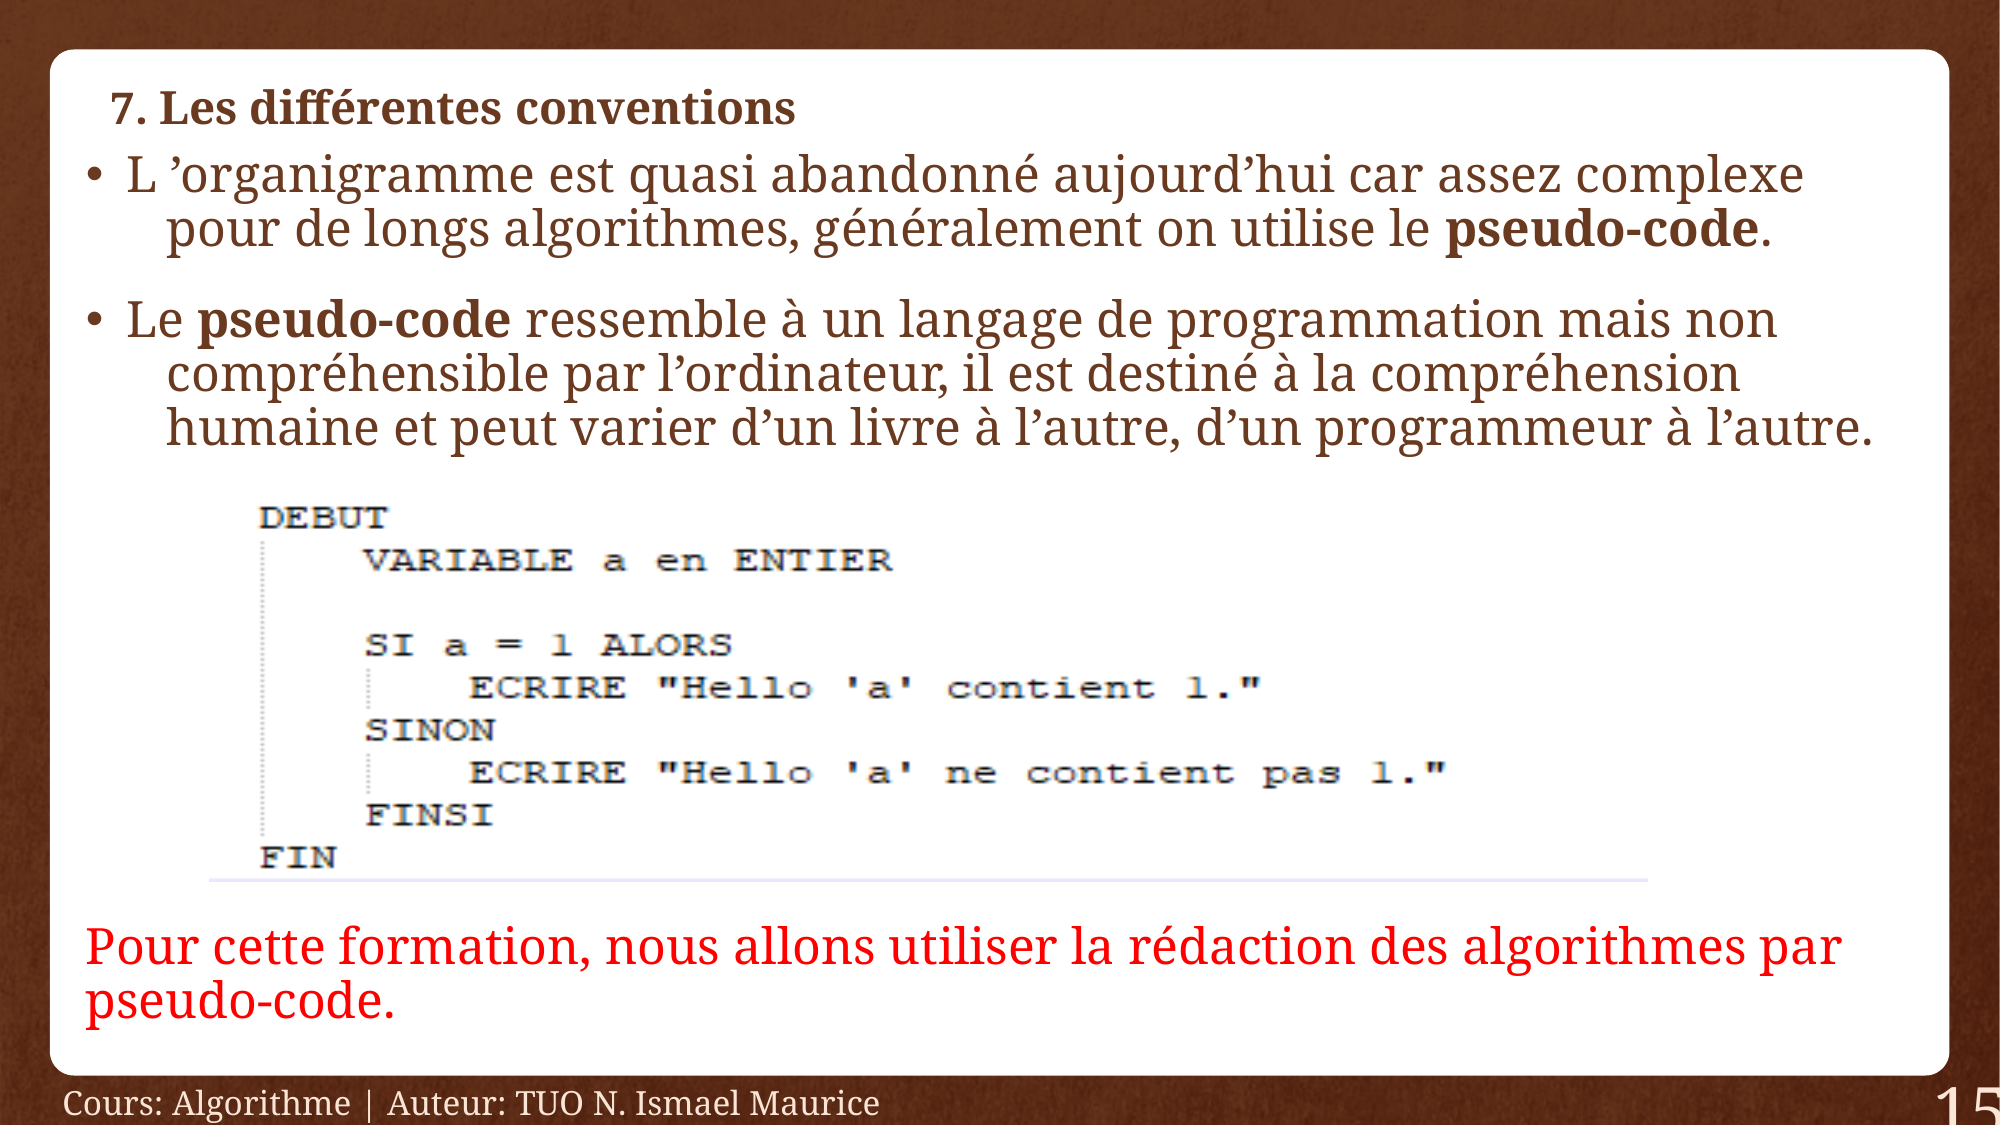

7. Les différentes conventions
# L ’organigramme est quasi abandonné aujourd’hui car assez complexe pour de longs algorithmes, généralement on utilise le pseudo-code.
Le pseudo-code ressemble à un langage de programmation mais non compréhensible par l’ordinateur, il est destiné à la compréhension humaine et peut varier d’un livre à l’autre, d’un programmeur à l’autre.
Pour cette formation, nous allons utiliser la rédaction des algorithmes par pseudo-code.
Cours: Algorithme | Auteur: TUO N. Ismael Maurice